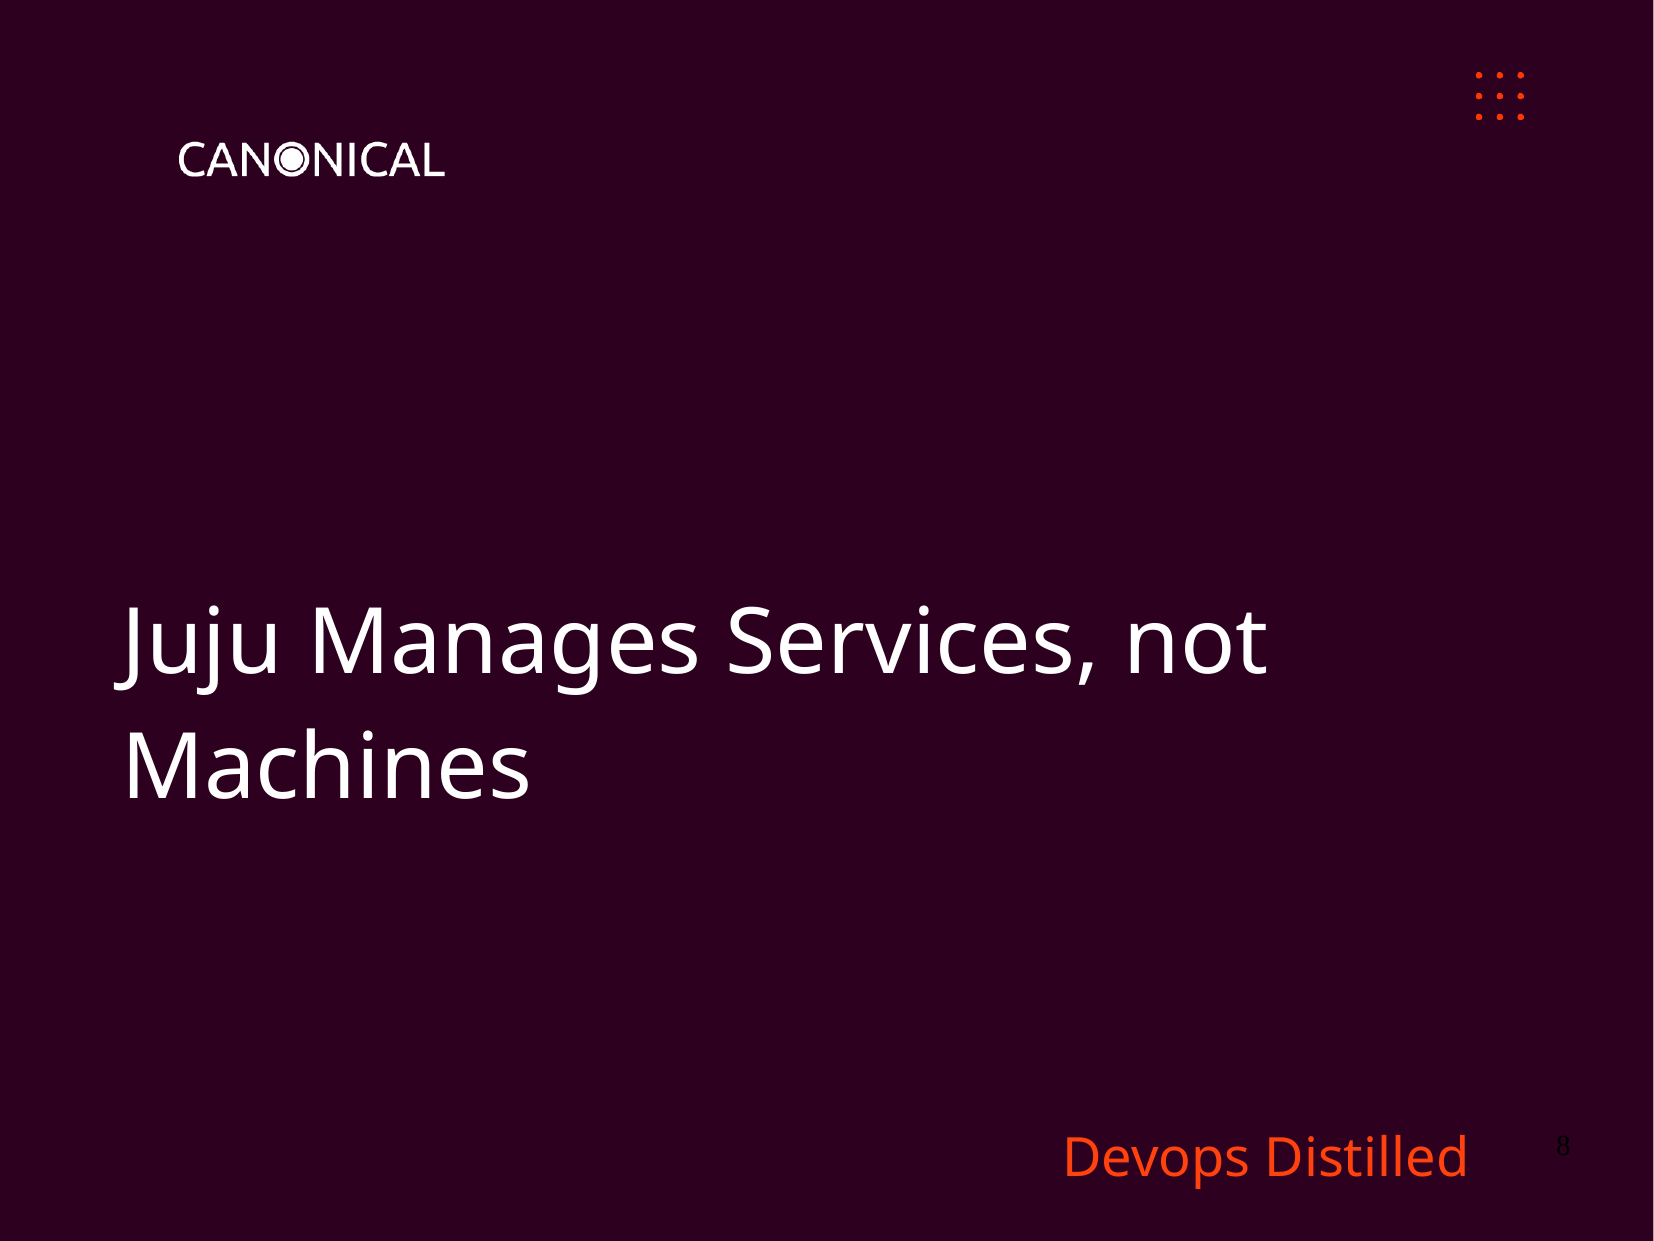

#
Juju Manages Services, not Machines
Devops Distilled
8